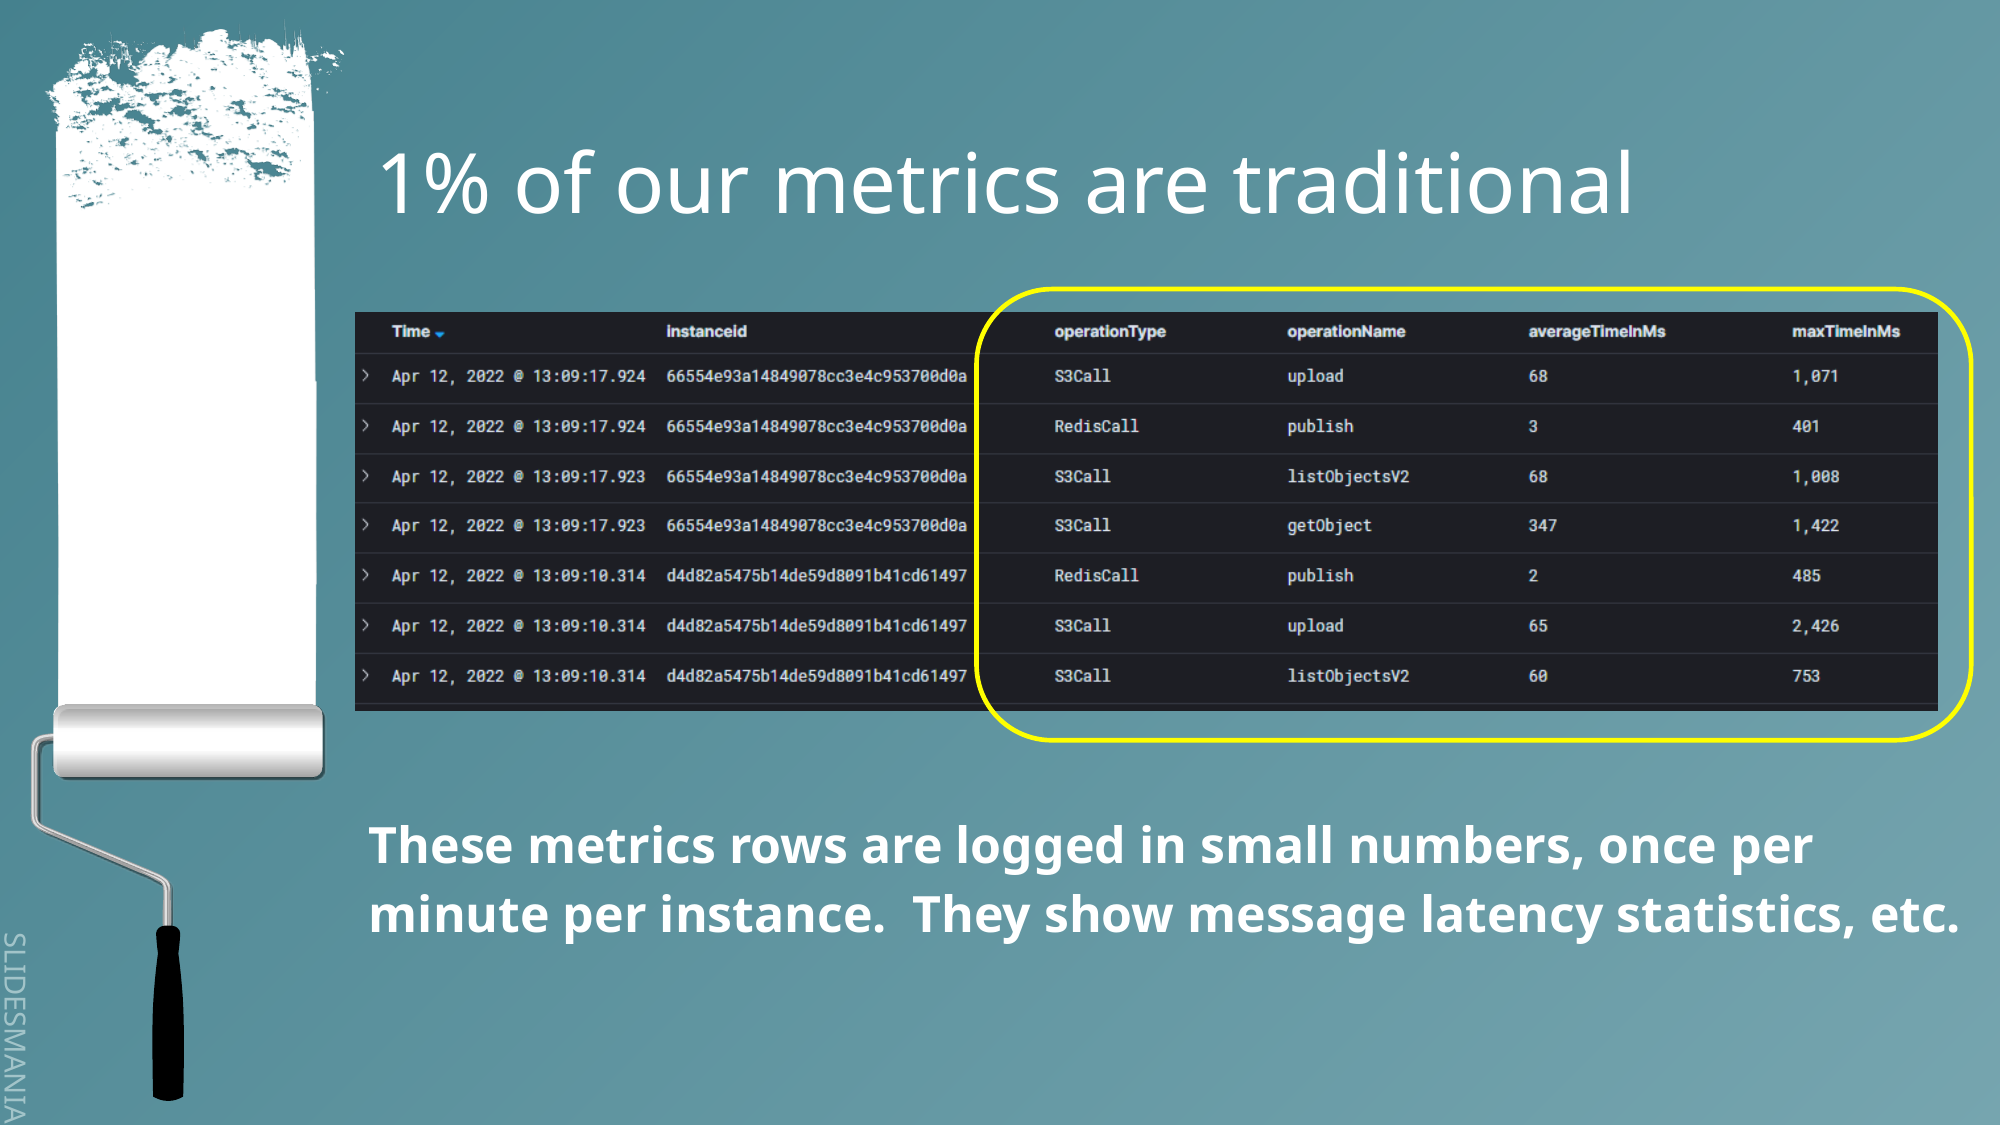

# 1% of our metrics are traditional
These metrics rows are logged in small numbers, once per minute per instance. They show message latency statistics, etc.